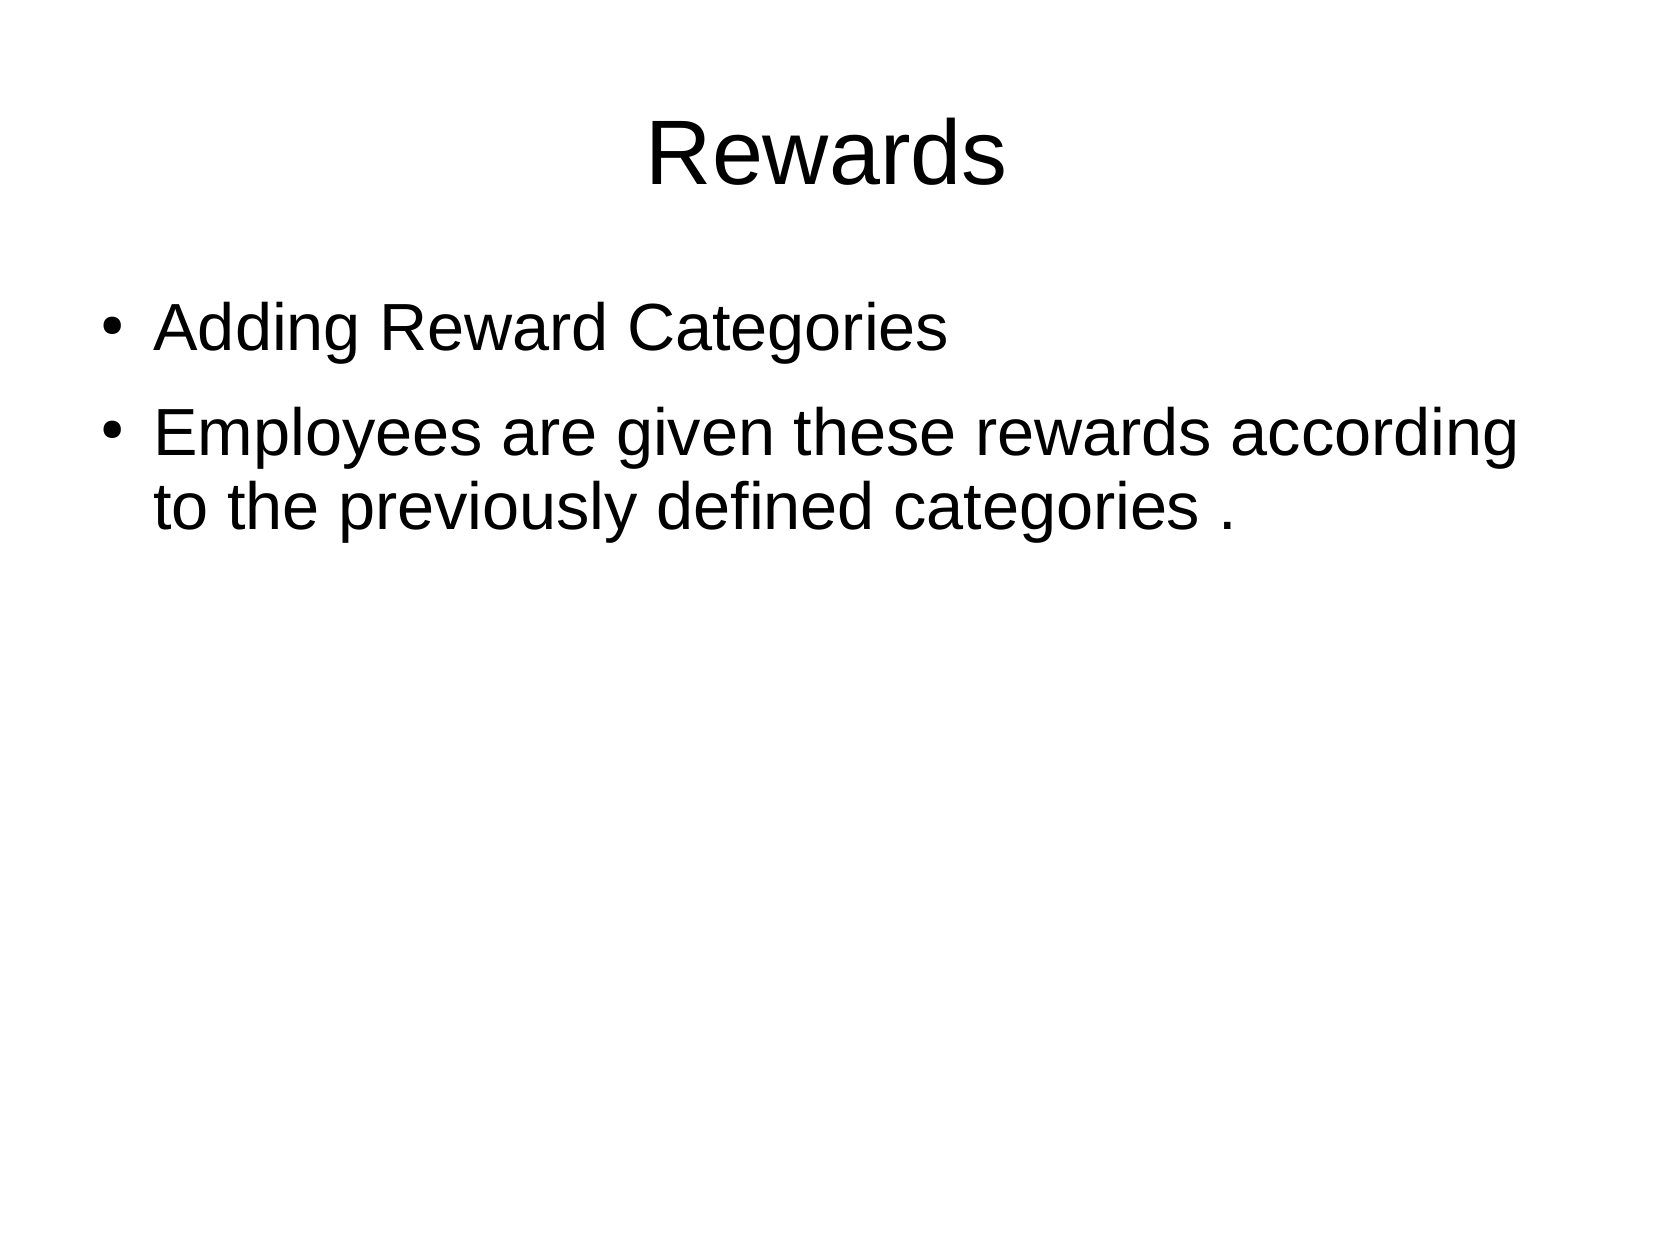

# Rewards
Adding Reward Categories
Employees are given these rewards according to the previously defined categories .